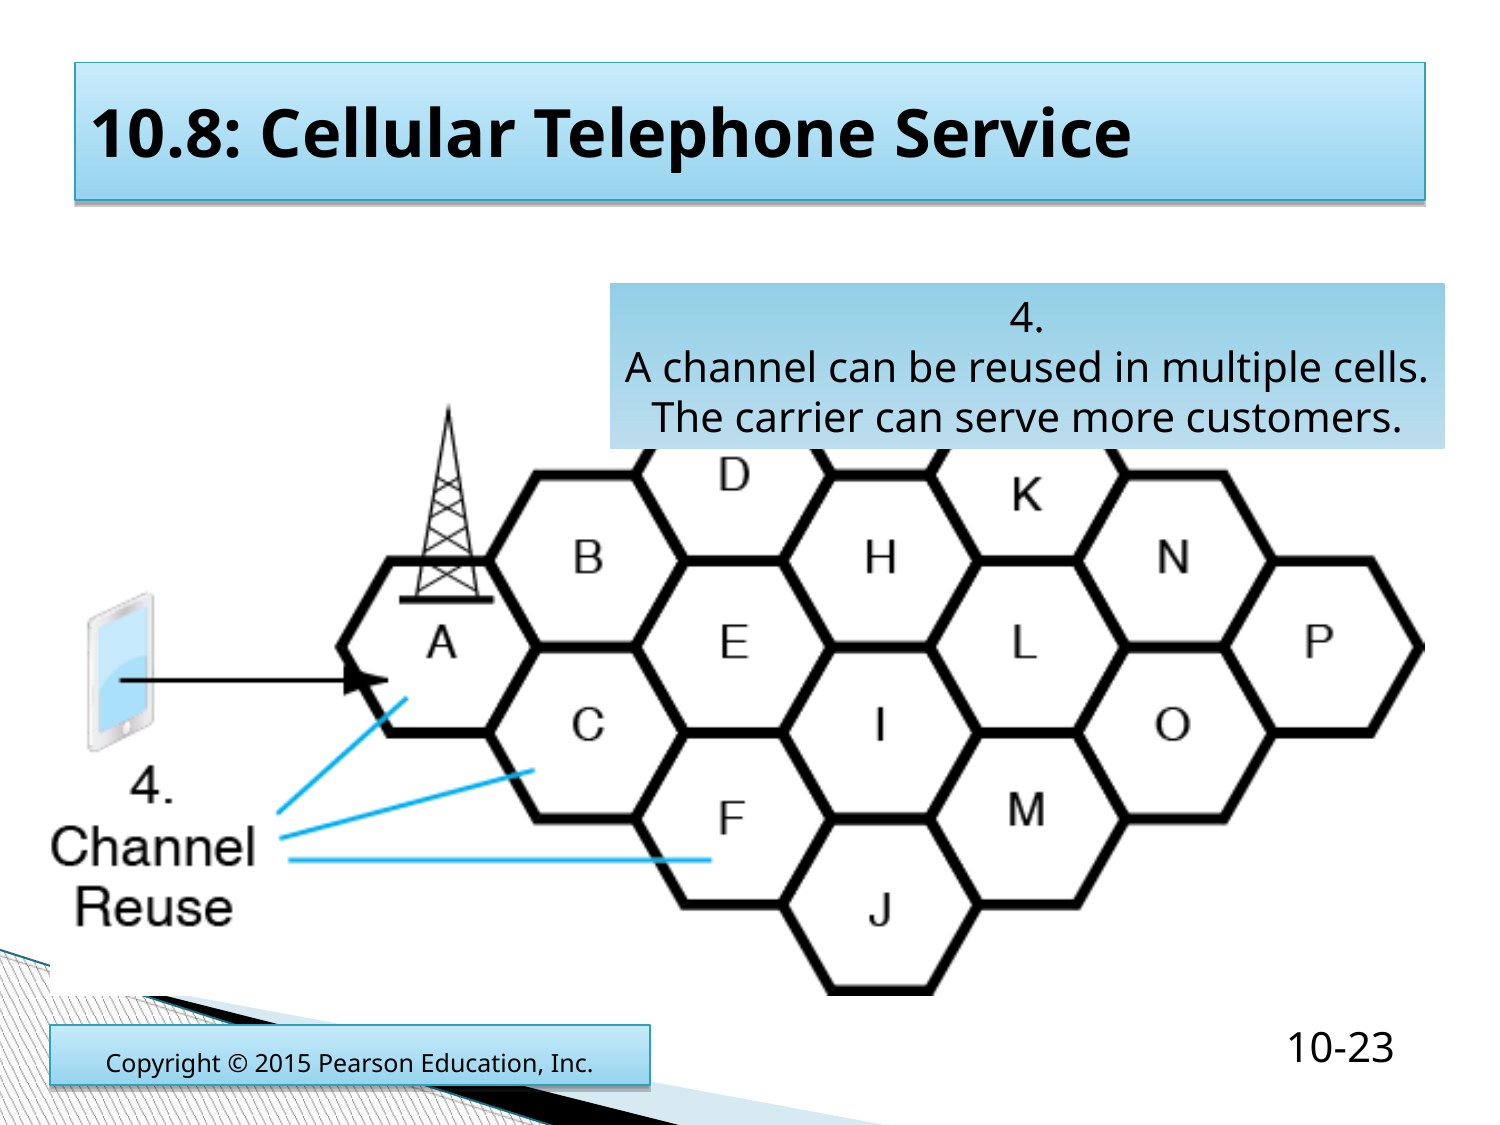

# 10.8: Cellular Telephone Service
4.
A channel can be reused in multiple cells.
The carrier can serve more customers.
Copyright © 2015 Pearson Education, Inc.